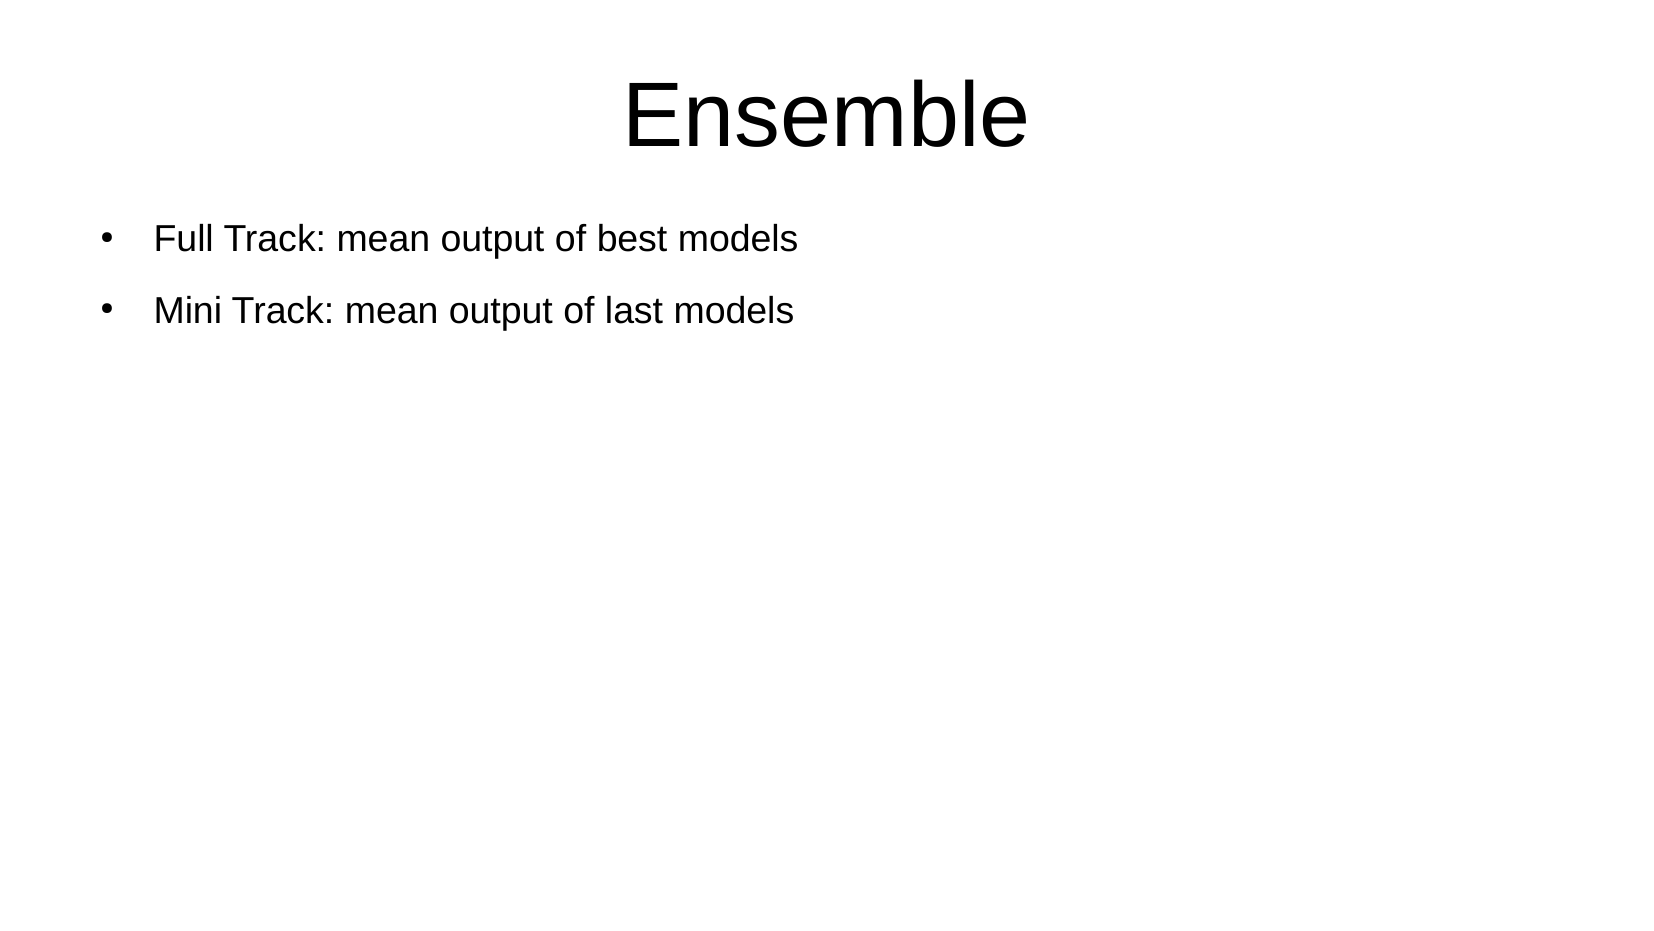

# Ensemble
Full Track: mean output of best models
Mini Track: mean output of last models